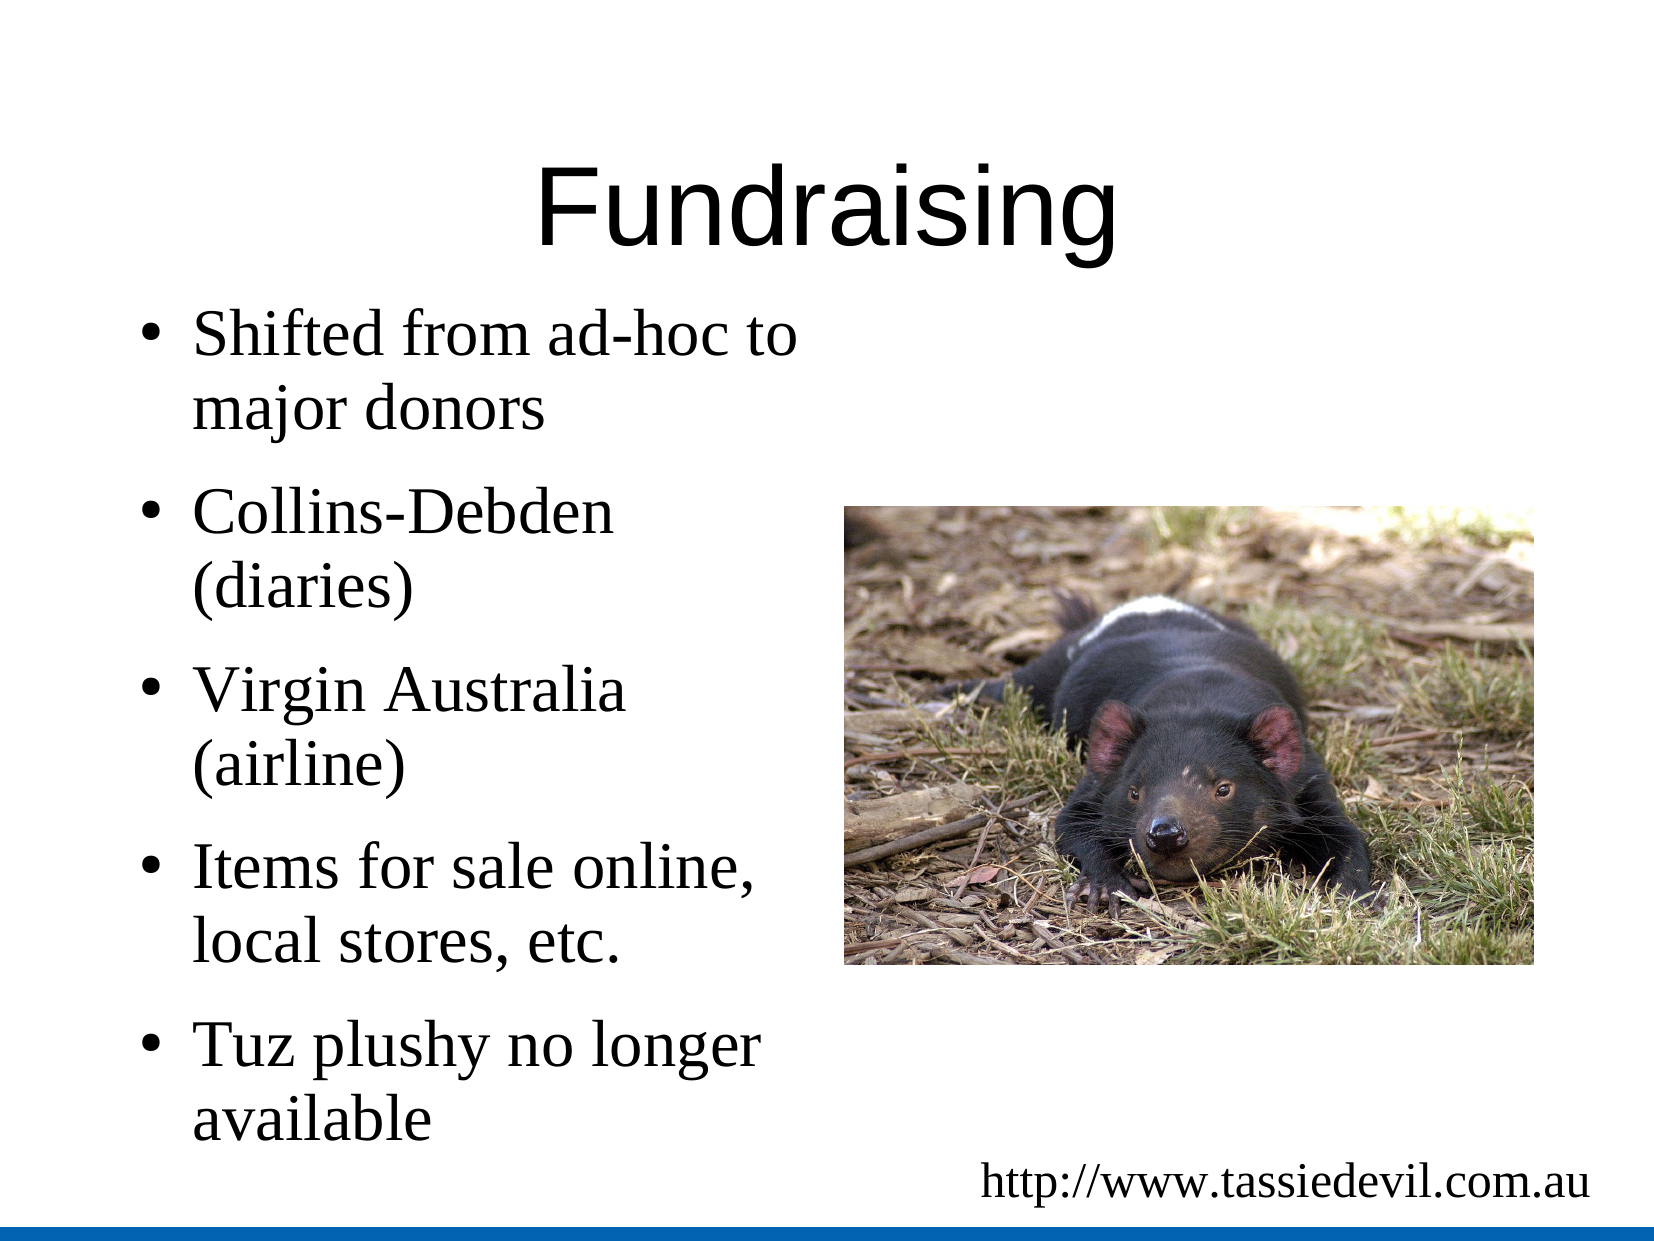

# Fundraising
Shifted from ad-hoc to major donors
Collins-Debden (diaries)
Virgin Australia (airline)
Items for sale online, local stores, etc.
Tuz plushy no longer available
http://www.tassiedevil.com.au